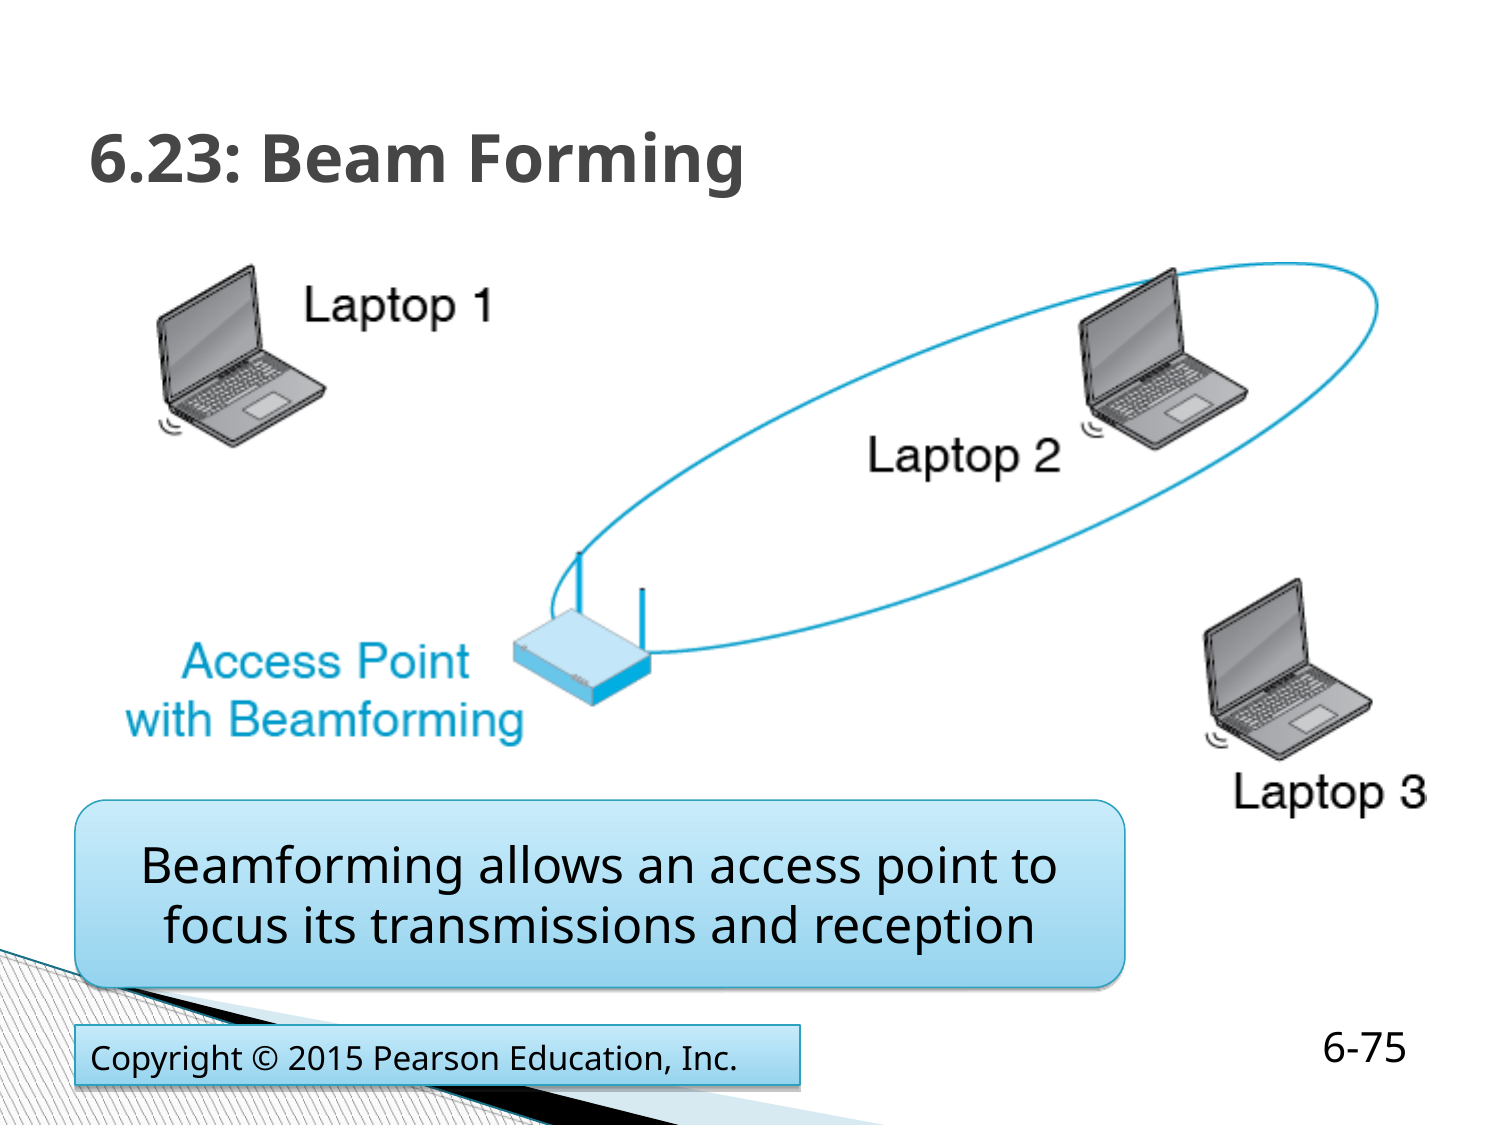

# 6.23: Beam Forming
Beamforming allows an access point to focus its transmissions and reception
Copyright © 2015 Pearson Education, Inc.